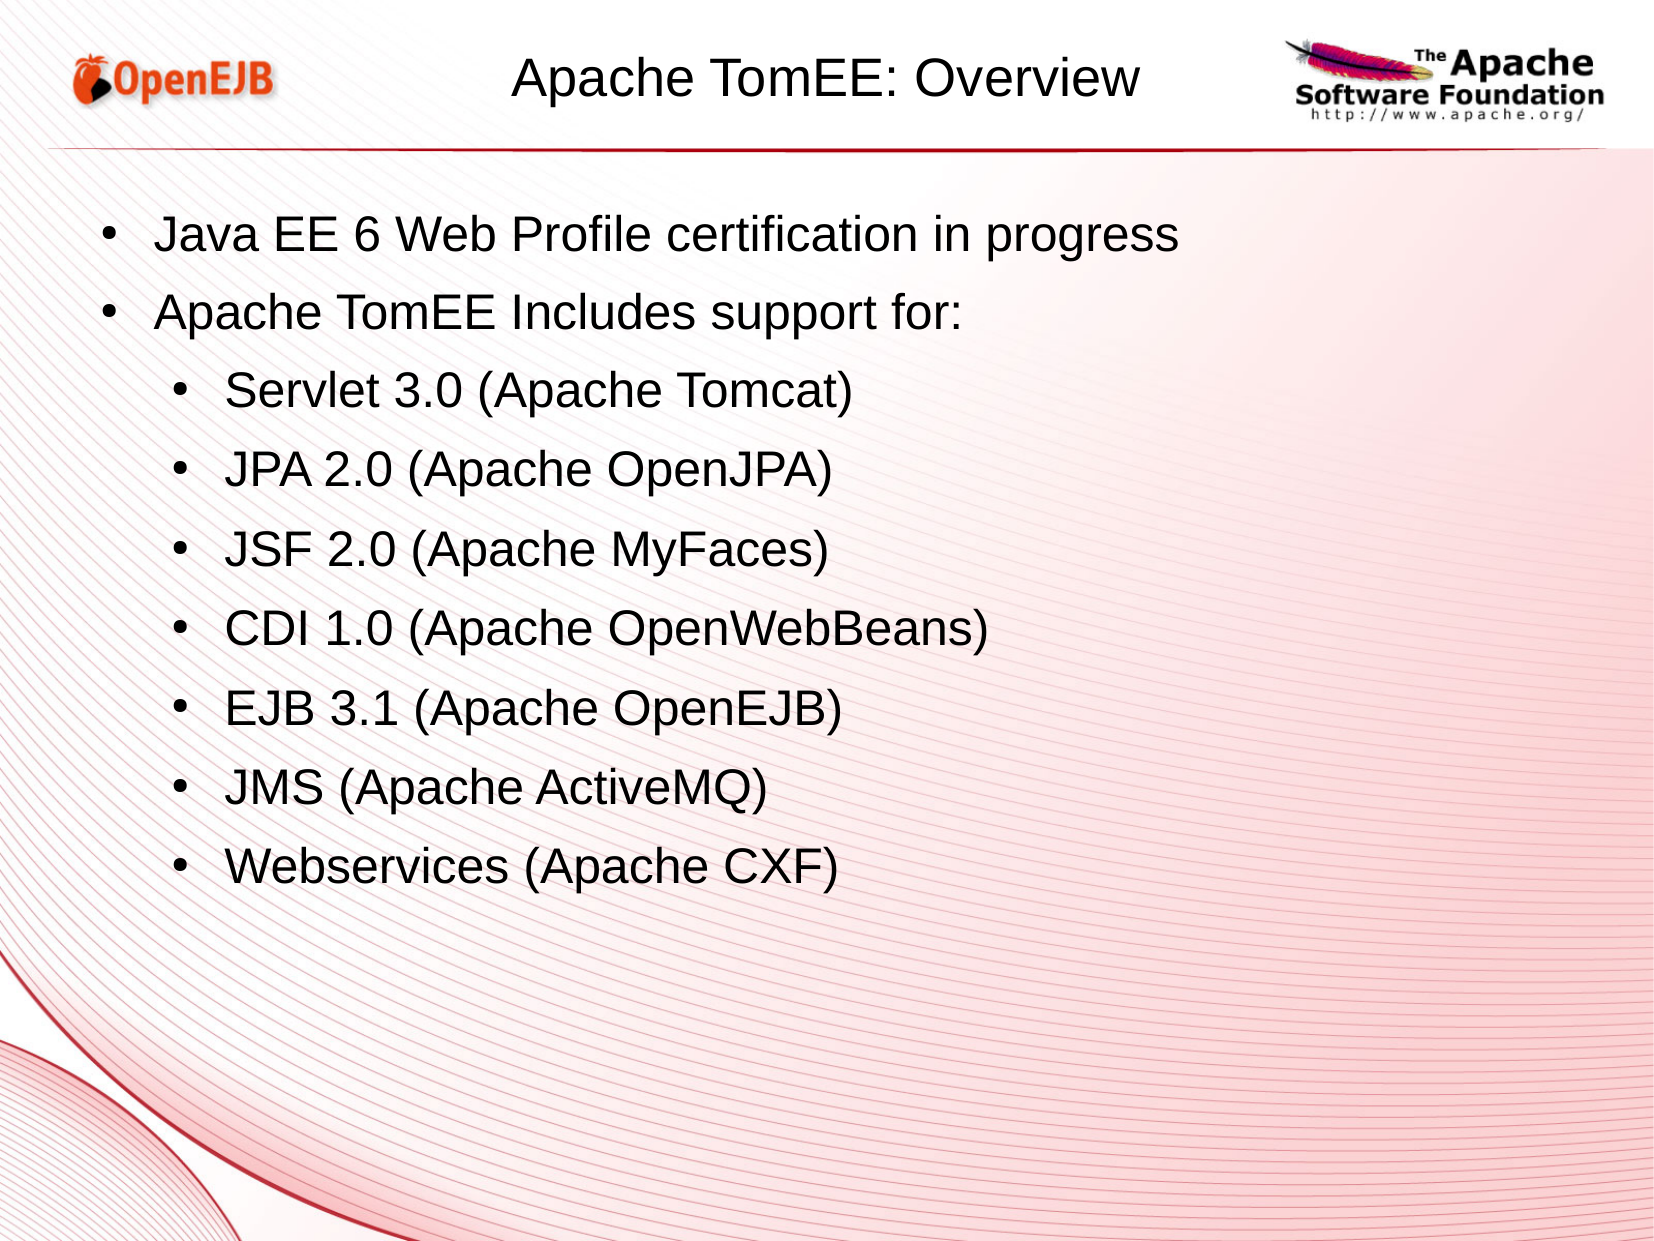

# Apache TomEE: Overview
Java EE 6 Web Profile certification in progress
Apache TomEE Includes support for:
Servlet 3.0 (Apache Tomcat)
JPA 2.0 (Apache OpenJPA)
JSF 2.0 (Apache MyFaces)
CDI 1.0 (Apache OpenWebBeans)
EJB 3.1 (Apache OpenEJB)
JMS (Apache ActiveMQ)
Webservices (Apache CXF)